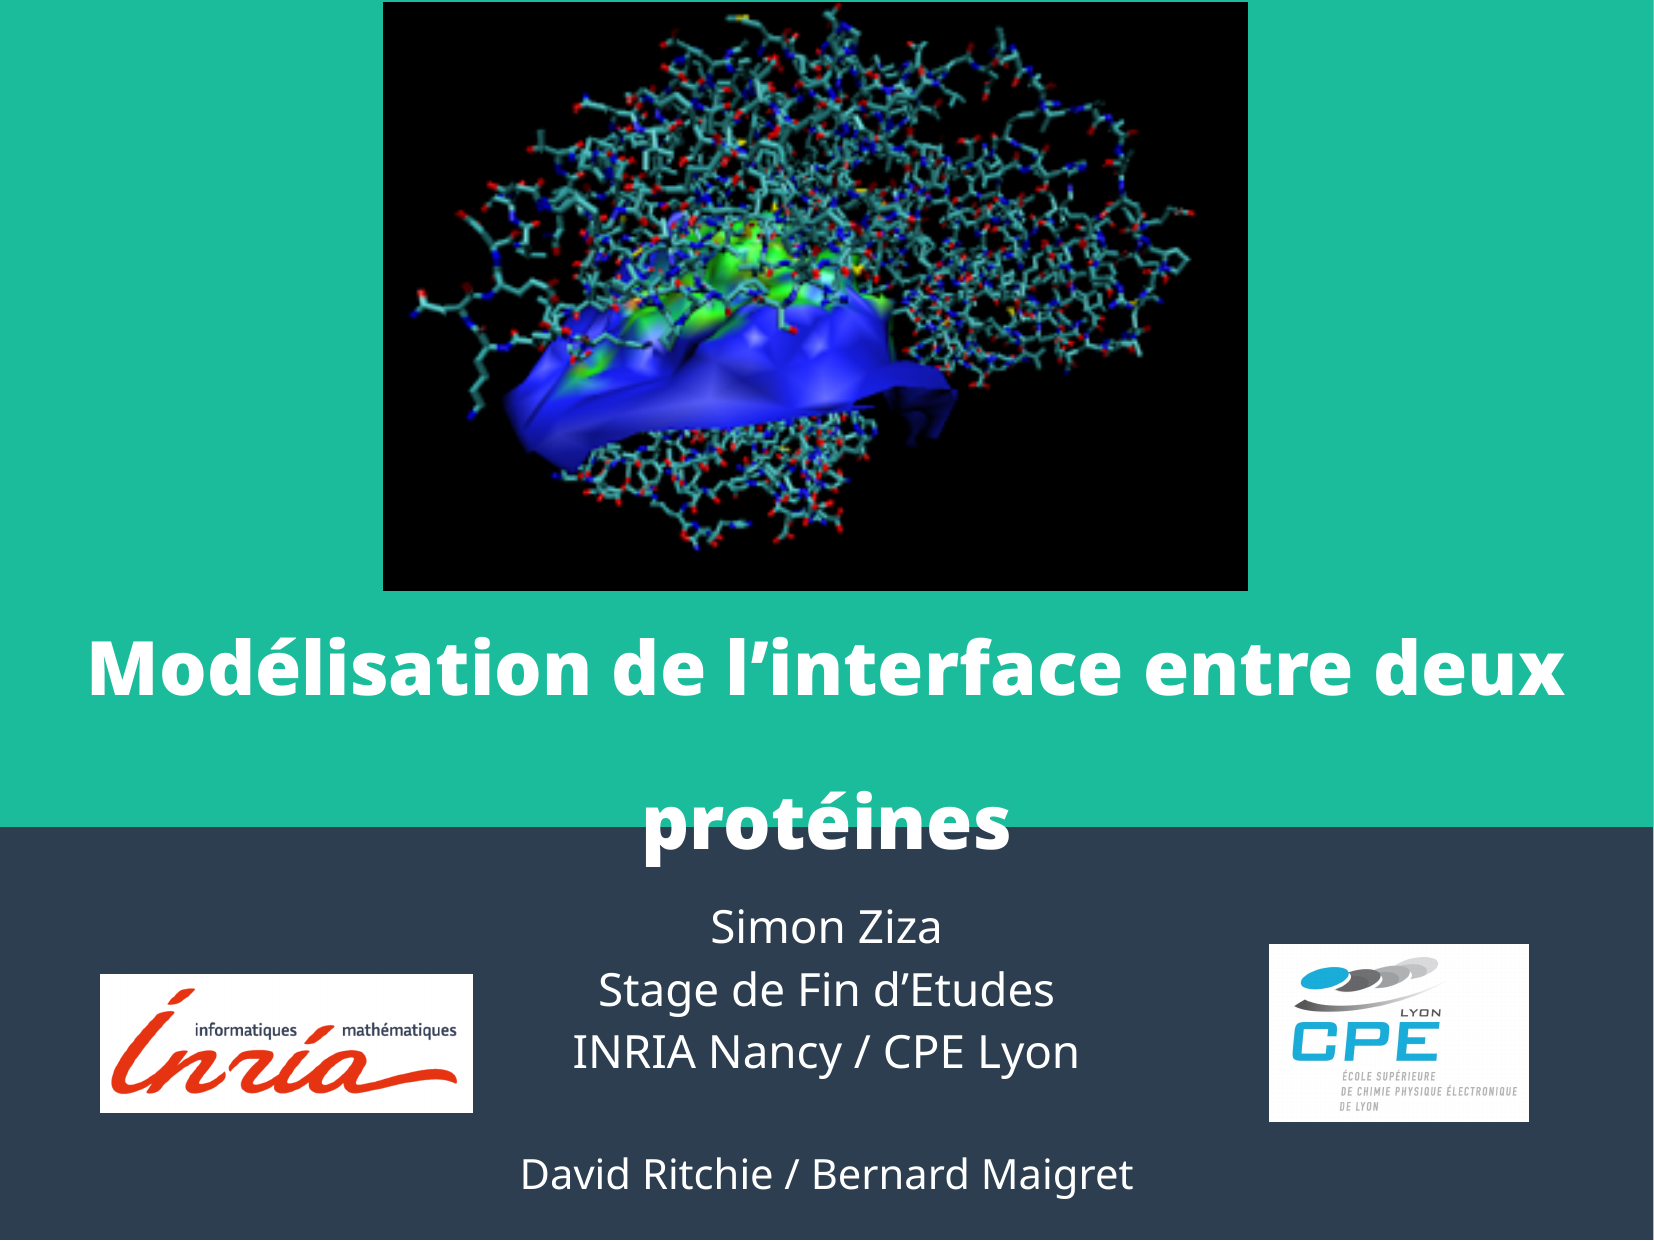

# Modélisation de l’interface entre deux protéines
Simon Ziza
Stage de Fin d’Etudes
INRIA Nancy / CPE Lyon
David Ritchie / Bernard Maigret